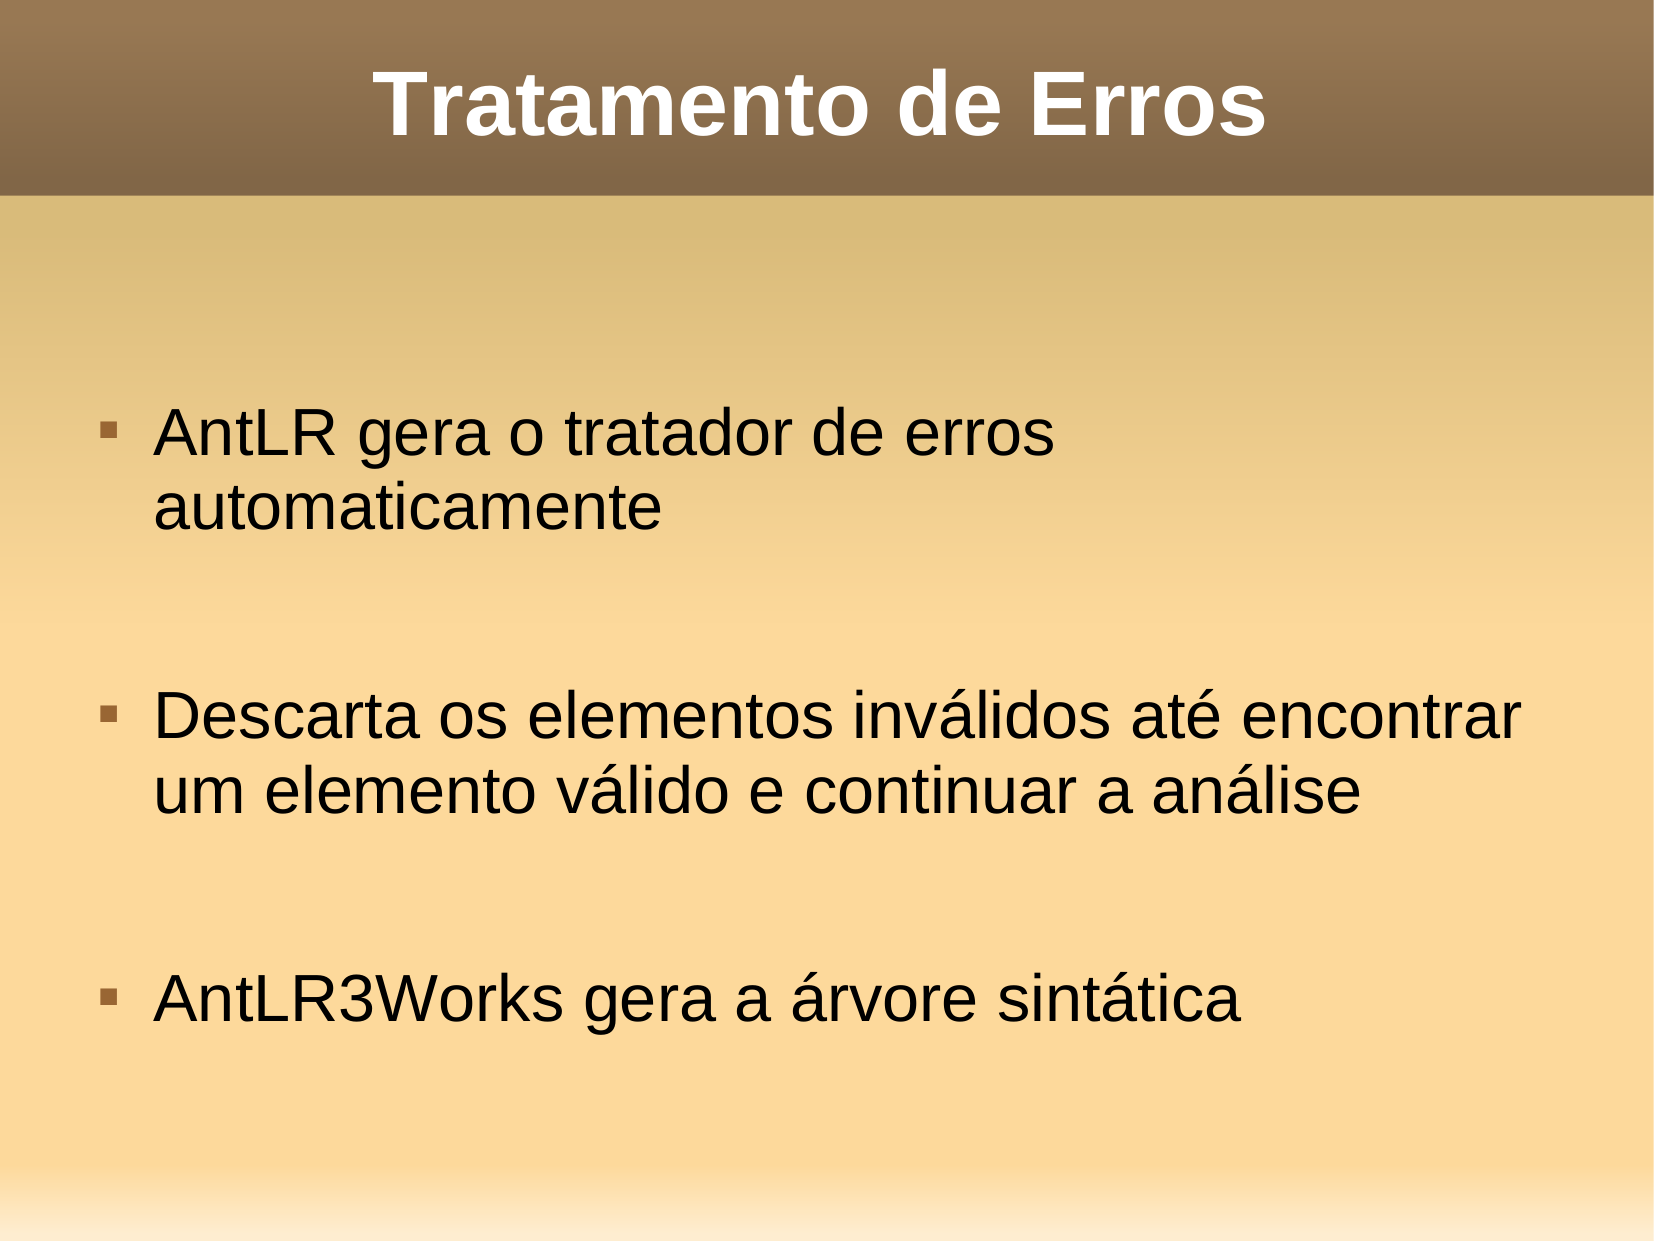

# Tratamento de Erros
AntLR gera o tratador de erros automaticamente
Descarta os elementos inválidos até encontrar um elemento válido e continuar a análise
AntLR3Works gera a árvore sintática